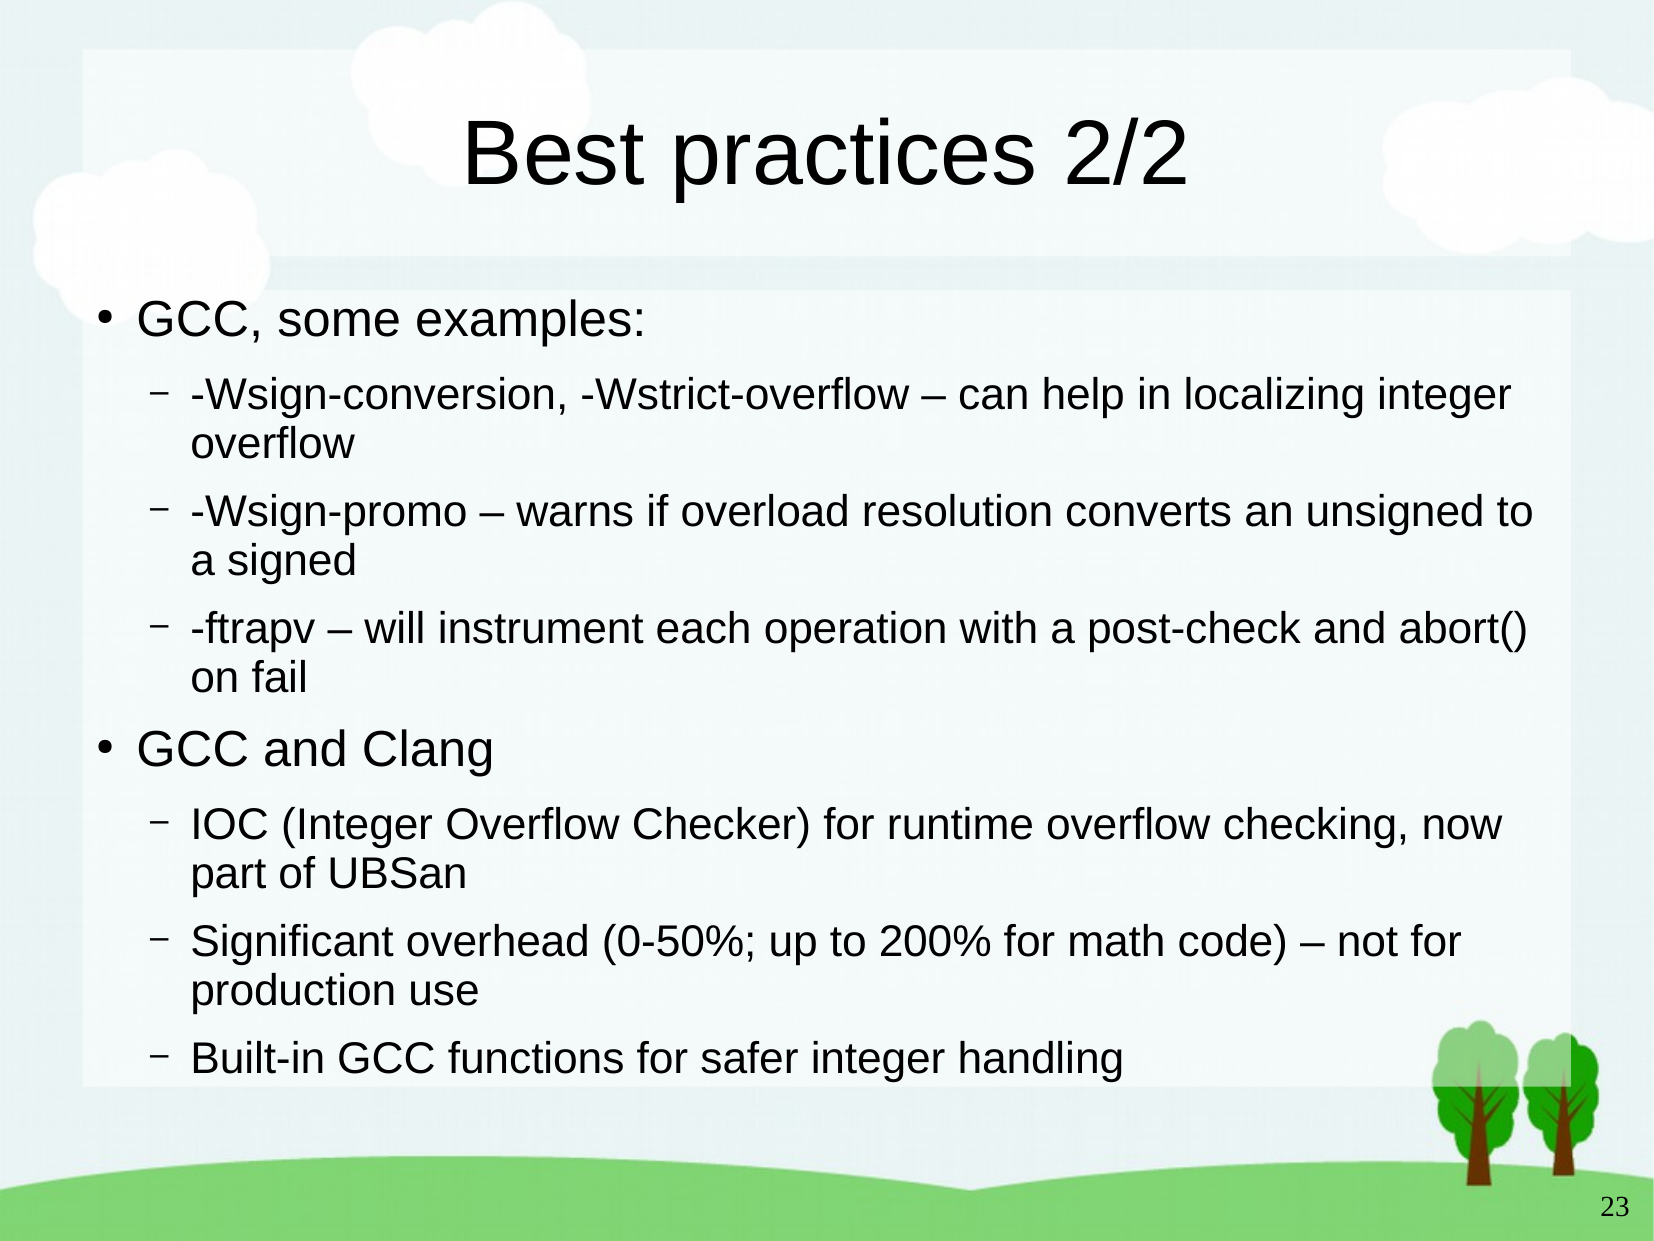

# Best practices 2/2
GCC, some examples:
-Wsign-conversion, -Wstrict-overflow – can help in localizing integer overflow
-Wsign-promo – warns if overload resolution converts an unsigned to a signed
-ftrapv – will instrument each operation with a post-check and abort() on fail
GCC and Clang
IOC (Integer Overflow Checker) for runtime overflow checking, now part of UBSan
Significant overhead (0-50%; up to 200% for math code) – not for production use
Built-in GCC functions for safer integer handling
23